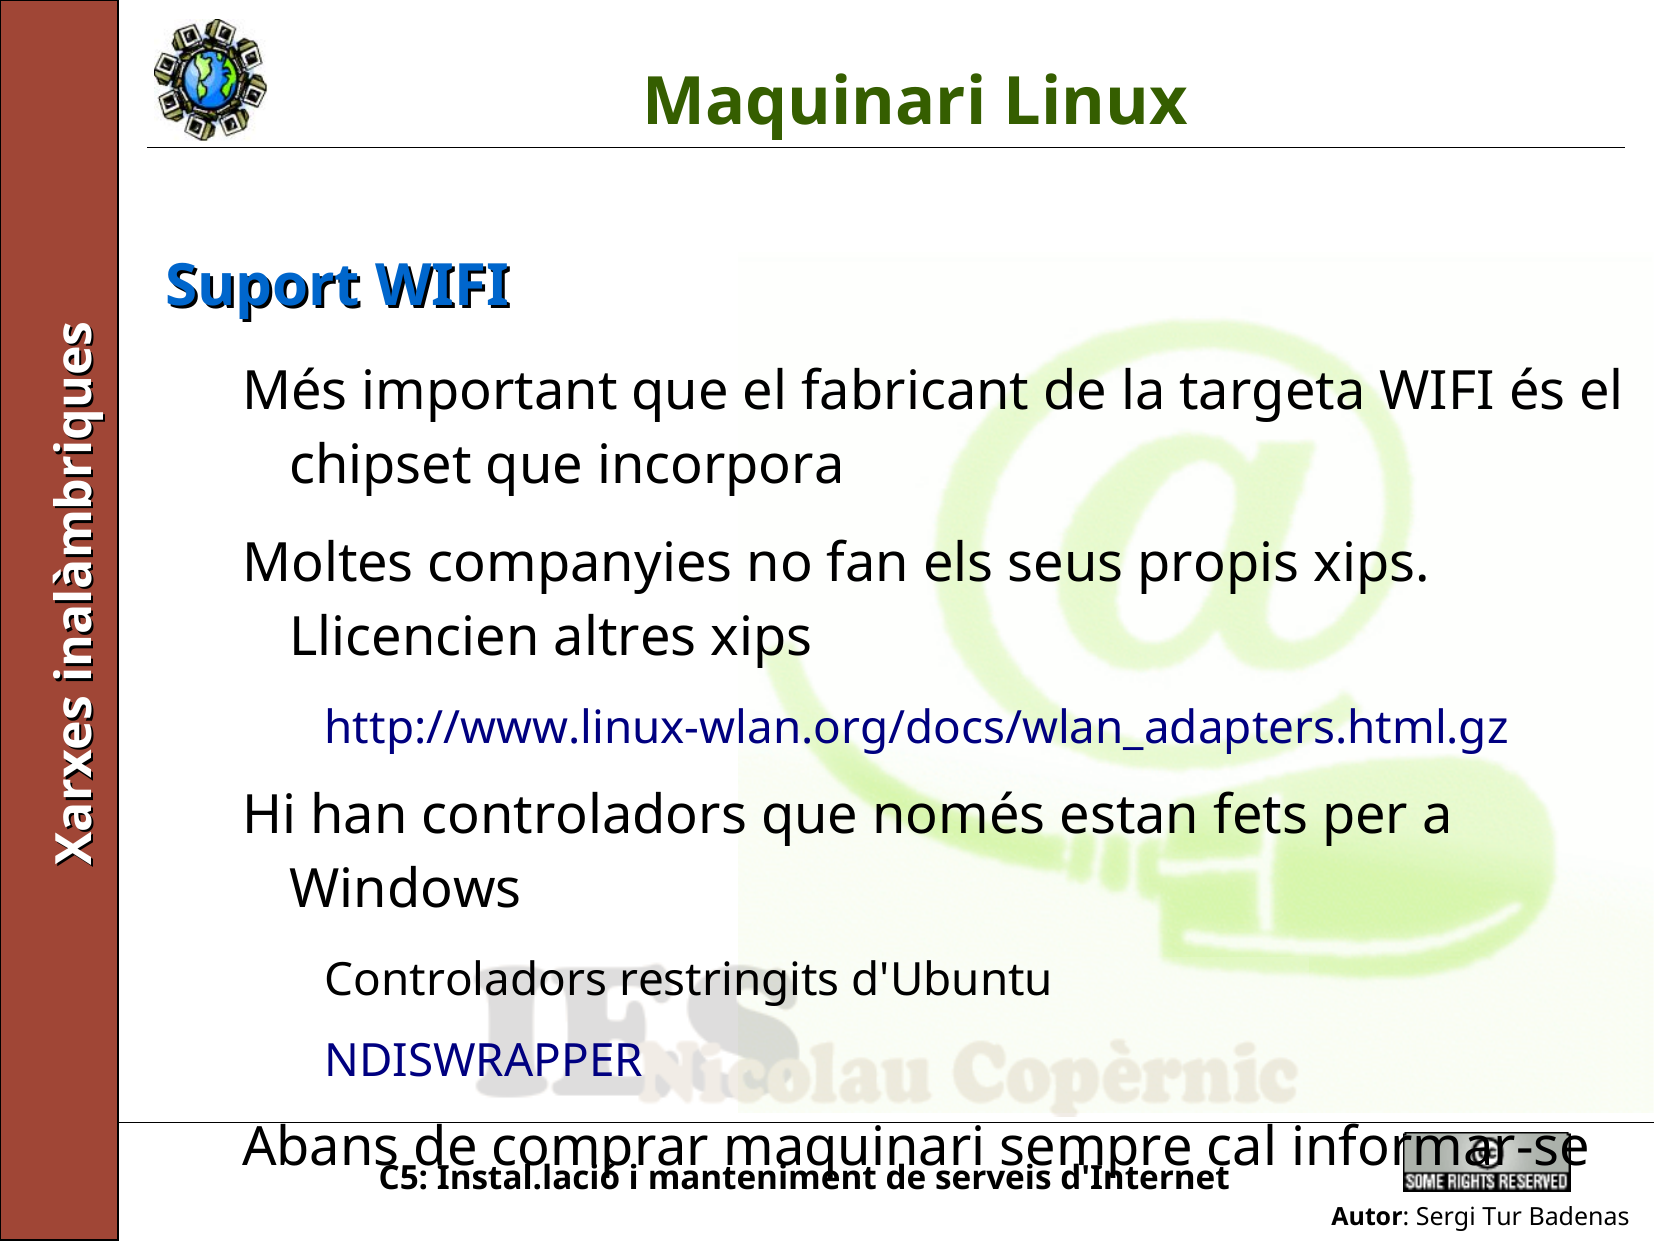

# Maquinari Linux
Suport WIFI
Més important que el fabricant de la targeta WIFI és el chipset que incorpora
Moltes companyies no fan els seus propis xips. Llicencien altres xips
http://www.linux-wlan.org/docs/wlan_adapters.html.gz
Hi han controladors que només estan fets per a Windows
Controladors restringits d'Ubuntu
NDISWRAPPER
Abans de comprar maquinari sempre cal informar-se